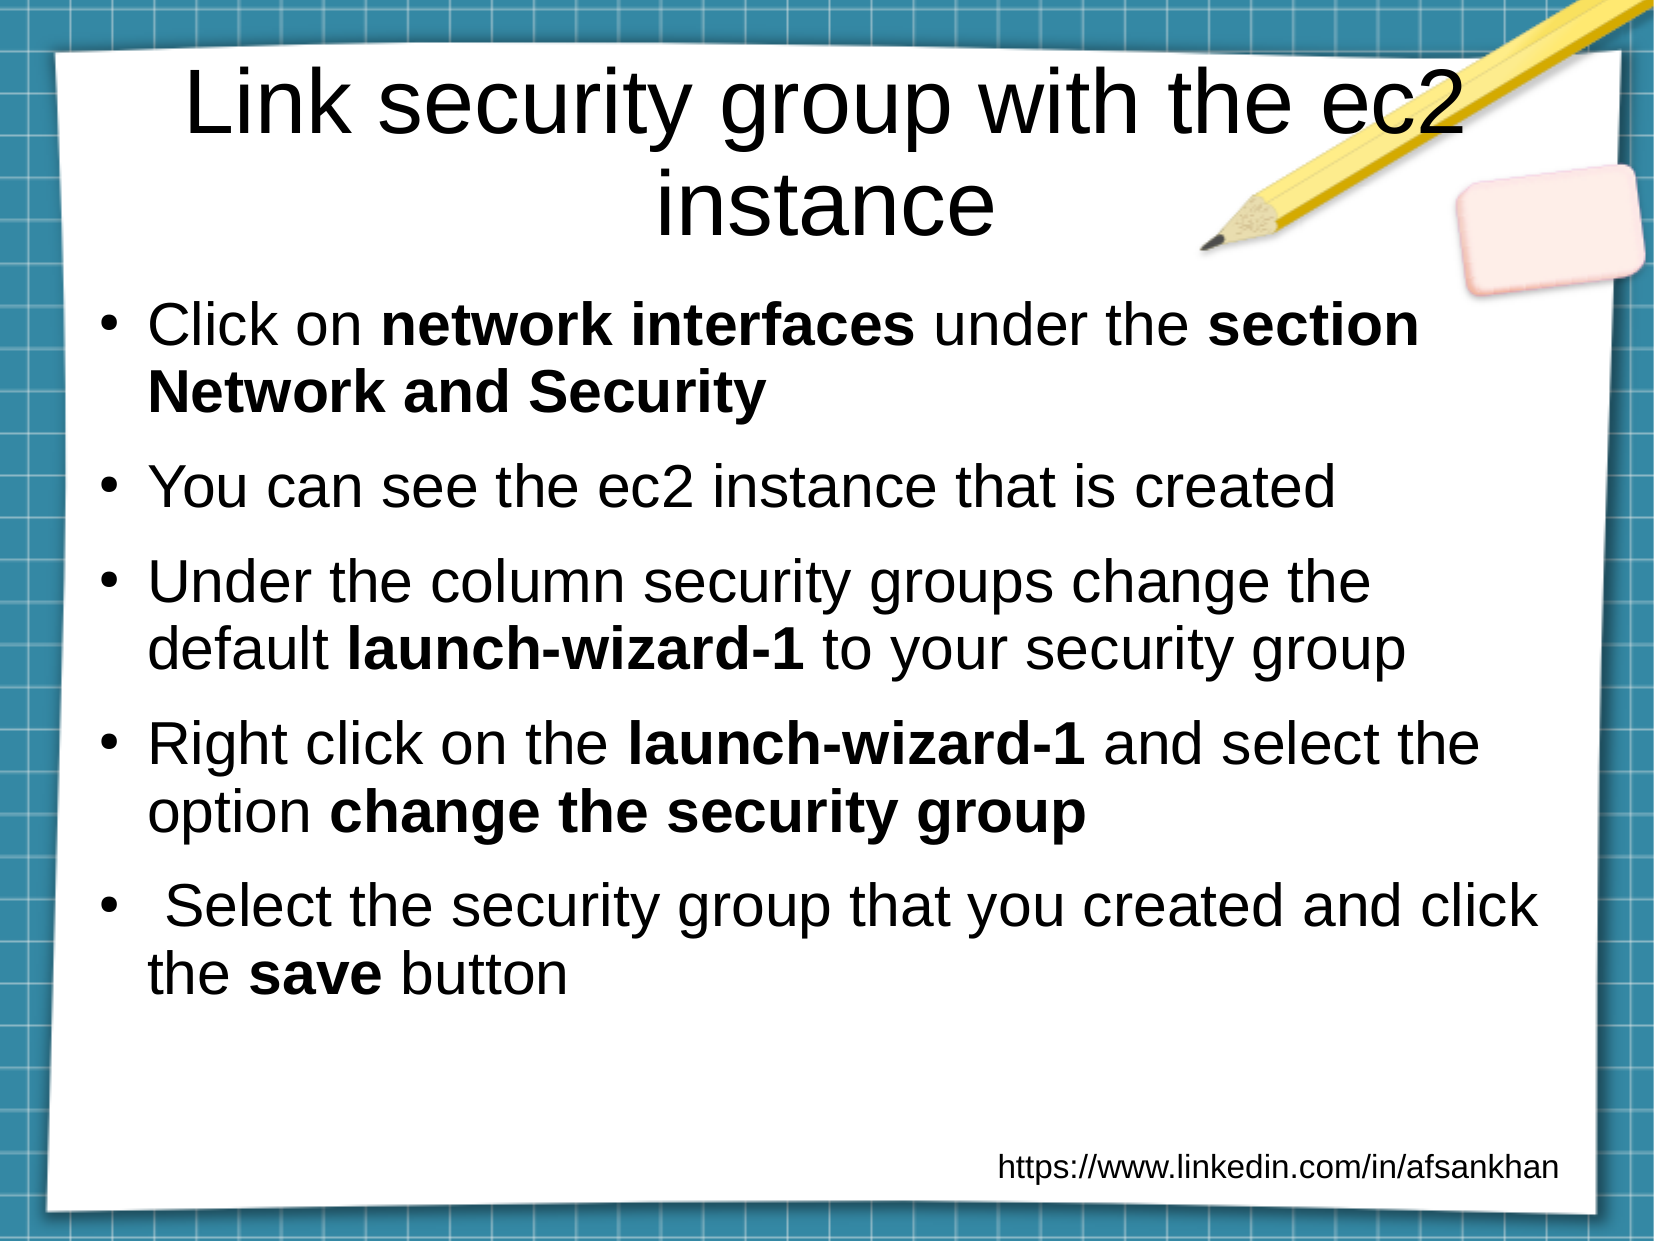

# Link security group with the ec2 instance
Click on network interfaces under the section Network and Security
You can see the ec2 instance that is created
Under the column security groups change the default launch-wizard-1 to your security group
Right click on the launch-wizard-1 and select the option change the security group
 Select the security group that you created and click the save button
https://www.linkedin.com/in/afsankhan